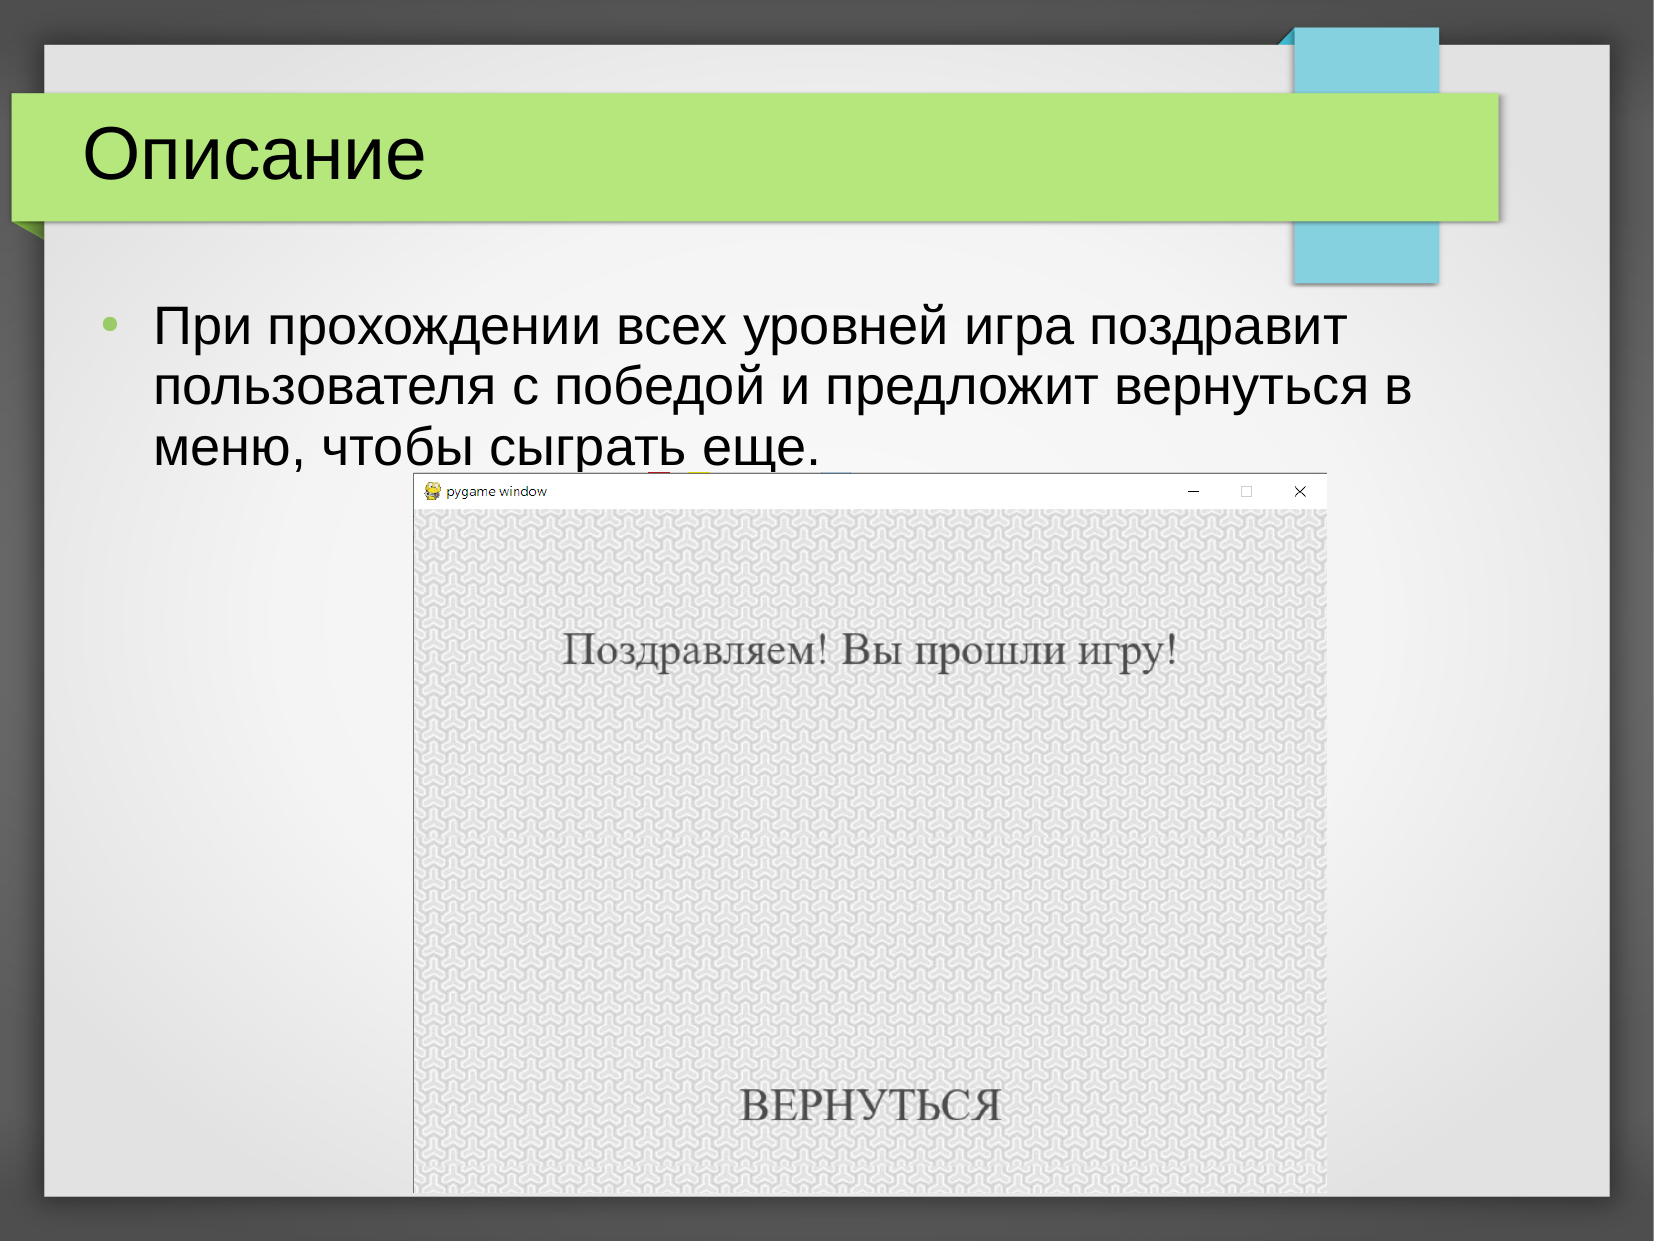

# Описание
При прохождении всех уровней игра поздравит пользователя с победой и предложит вернуться в меню, чтобы сыграть еще.